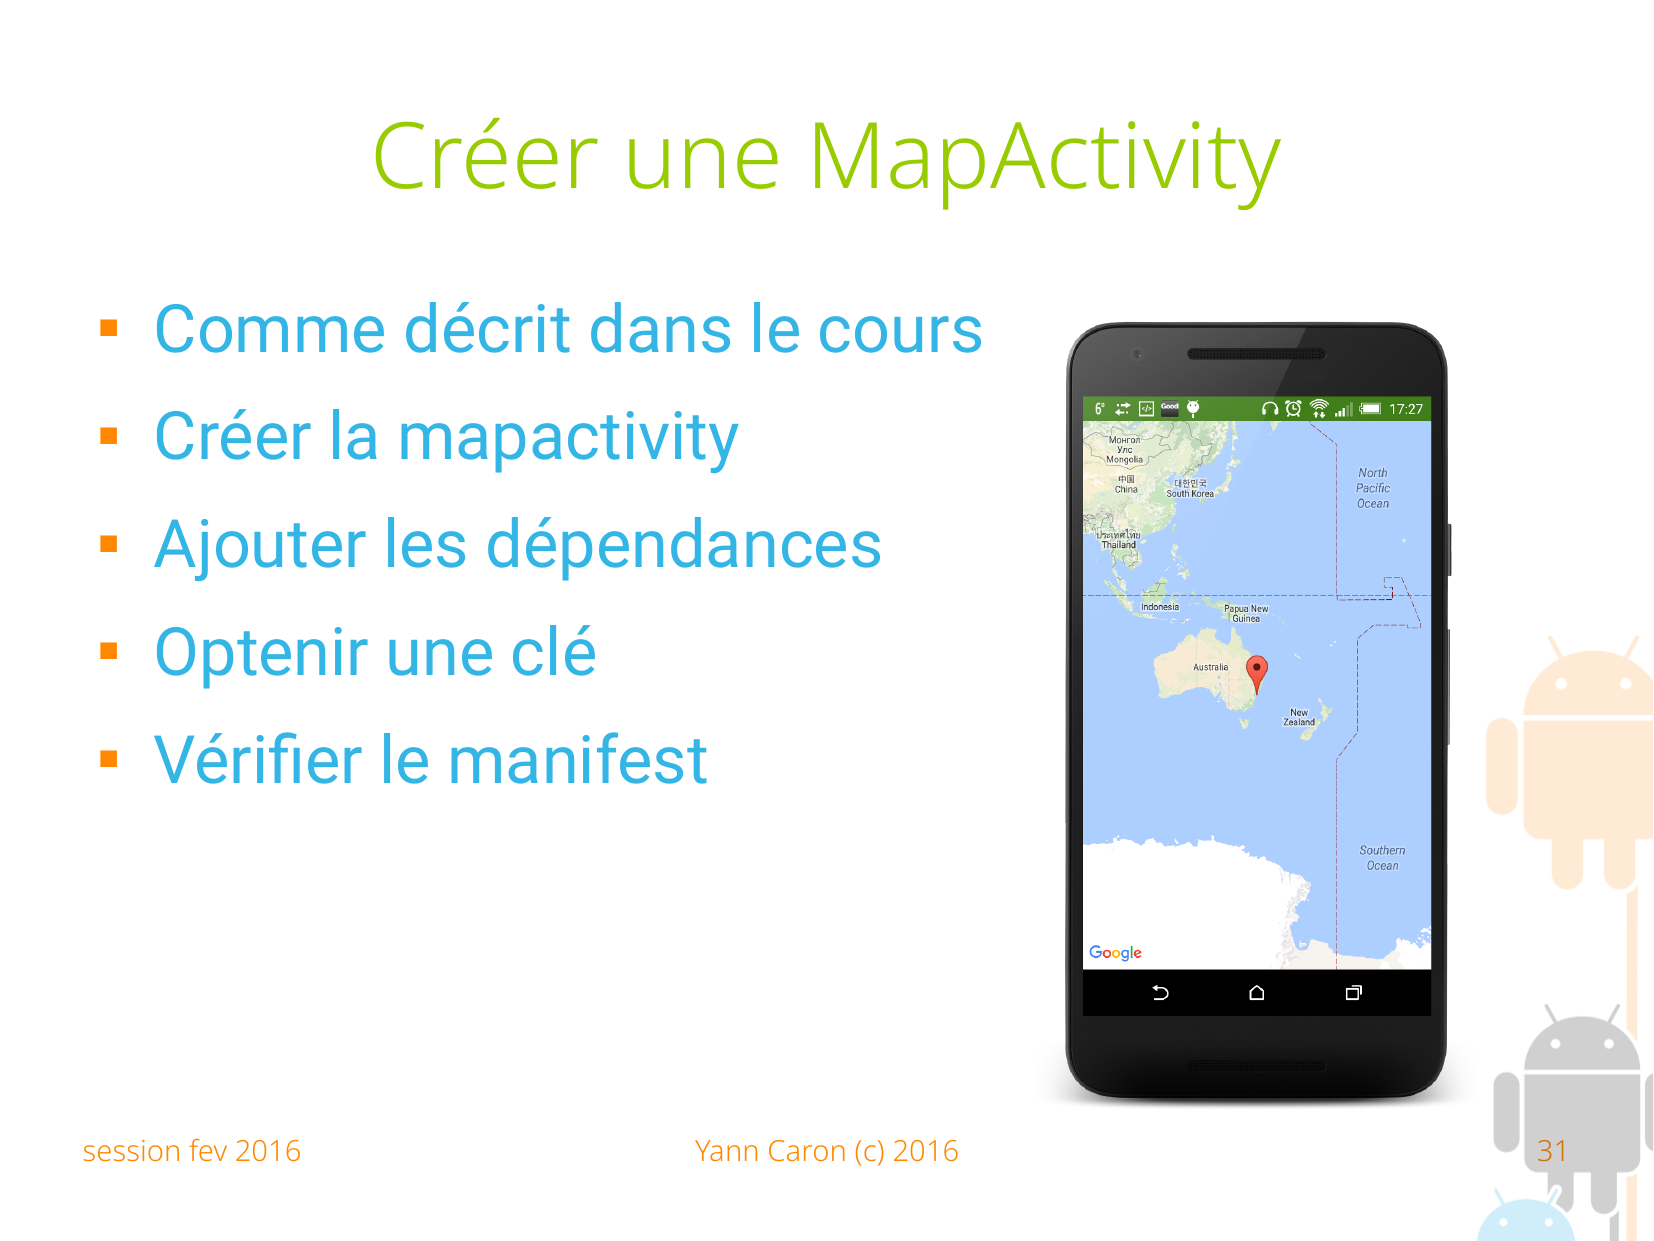

# Créer une MapActivity
Comme décrit dans le cours
Créer la mapactivity
Ajouter les dépendances
Optenir une clé
Vérifier le manifest
session fev 2016
Yann Caron (c) 2016
31